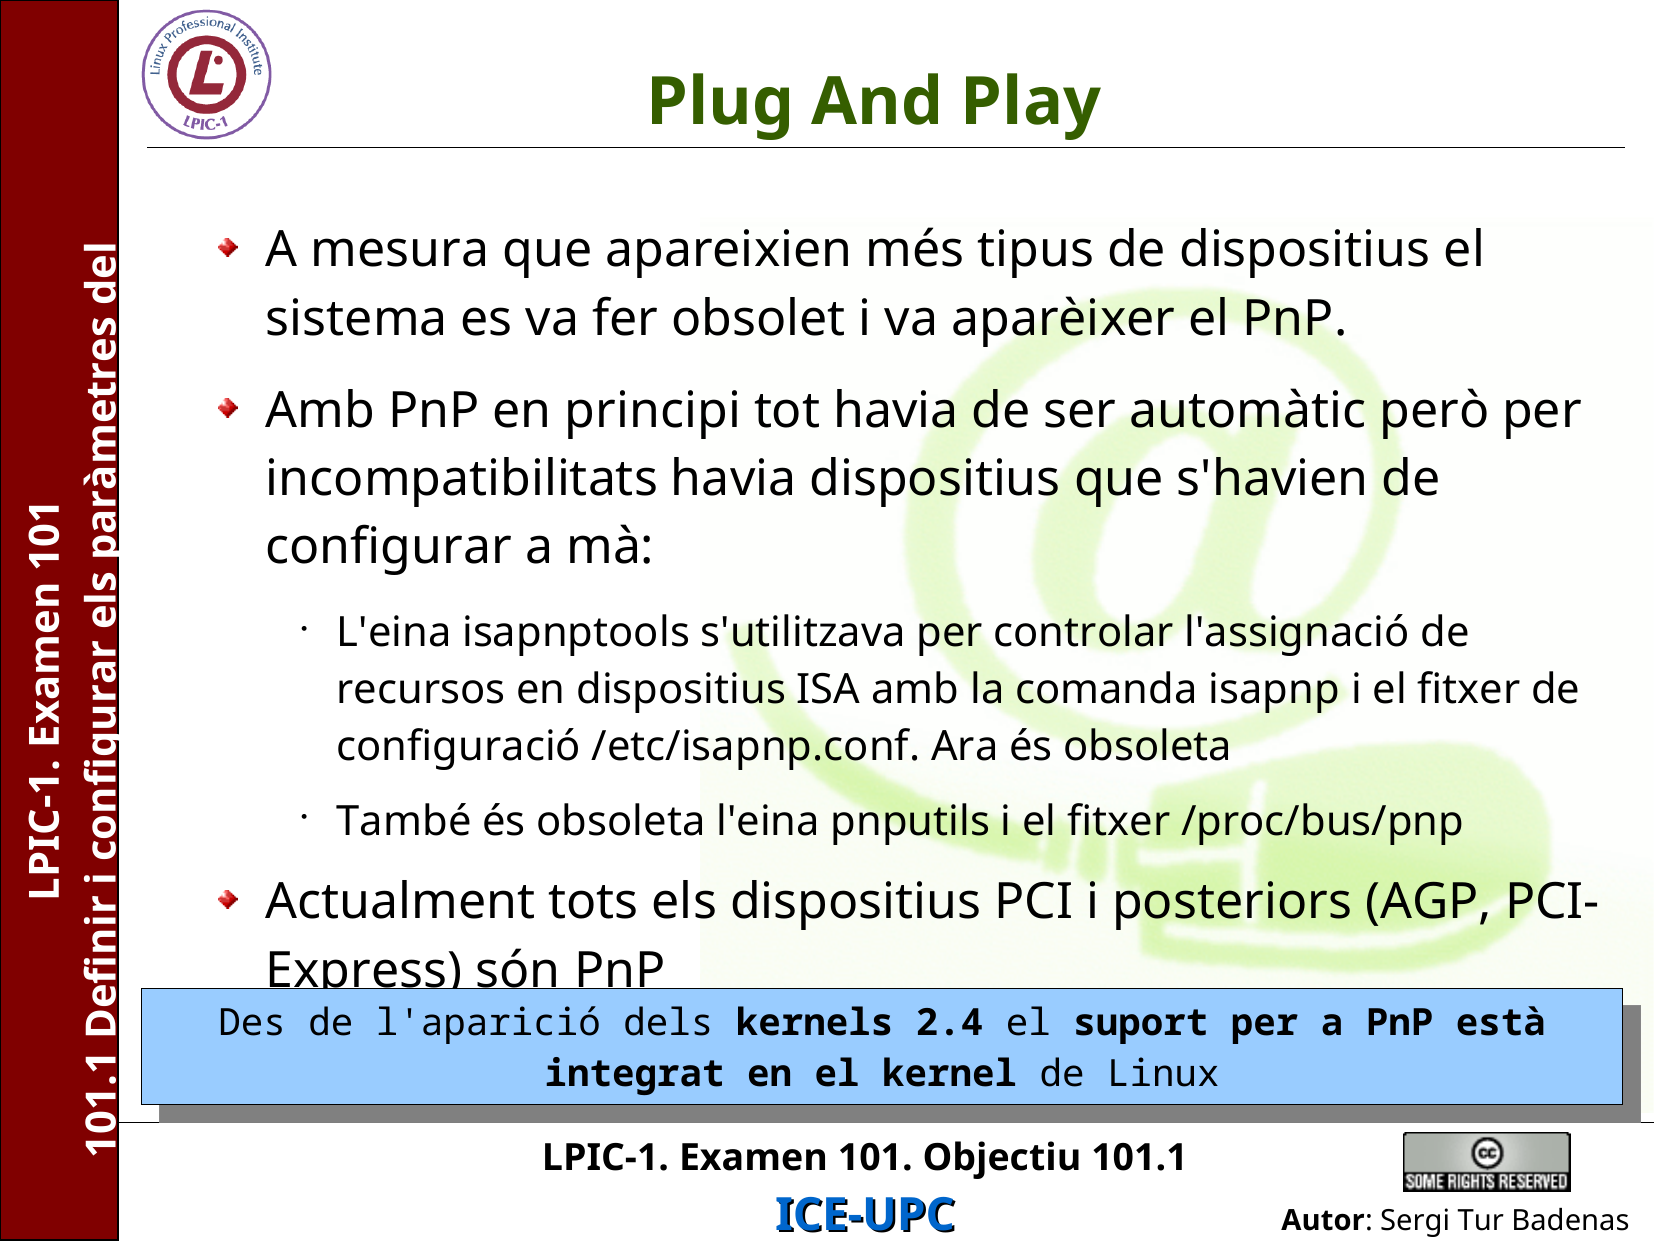

# Plug And Play
A mesura que apareixien més tipus de dispositius el sistema es va fer obsolet i va aparèixer el PnP.
Amb PnP en principi tot havia de ser automàtic però per incompatibilitats havia dispositius que s'havien de configurar a mà:
L'eina isapnptools s'utilitzava per controlar l'assignació de recursos en dispositius ISA amb la comanda isapnp i el fitxer de configuració /etc/isapnp.conf. Ara és obsoleta
També és obsoleta l'eina pnputils i el fitxer /proc/bus/pnp
Actualment tots els dispositius PCI i posteriors (AGP, PCI-Express) són PnP
Des de l'aparició dels kernels 2.4 el suport per a PnP està integrat en el kernel de Linux